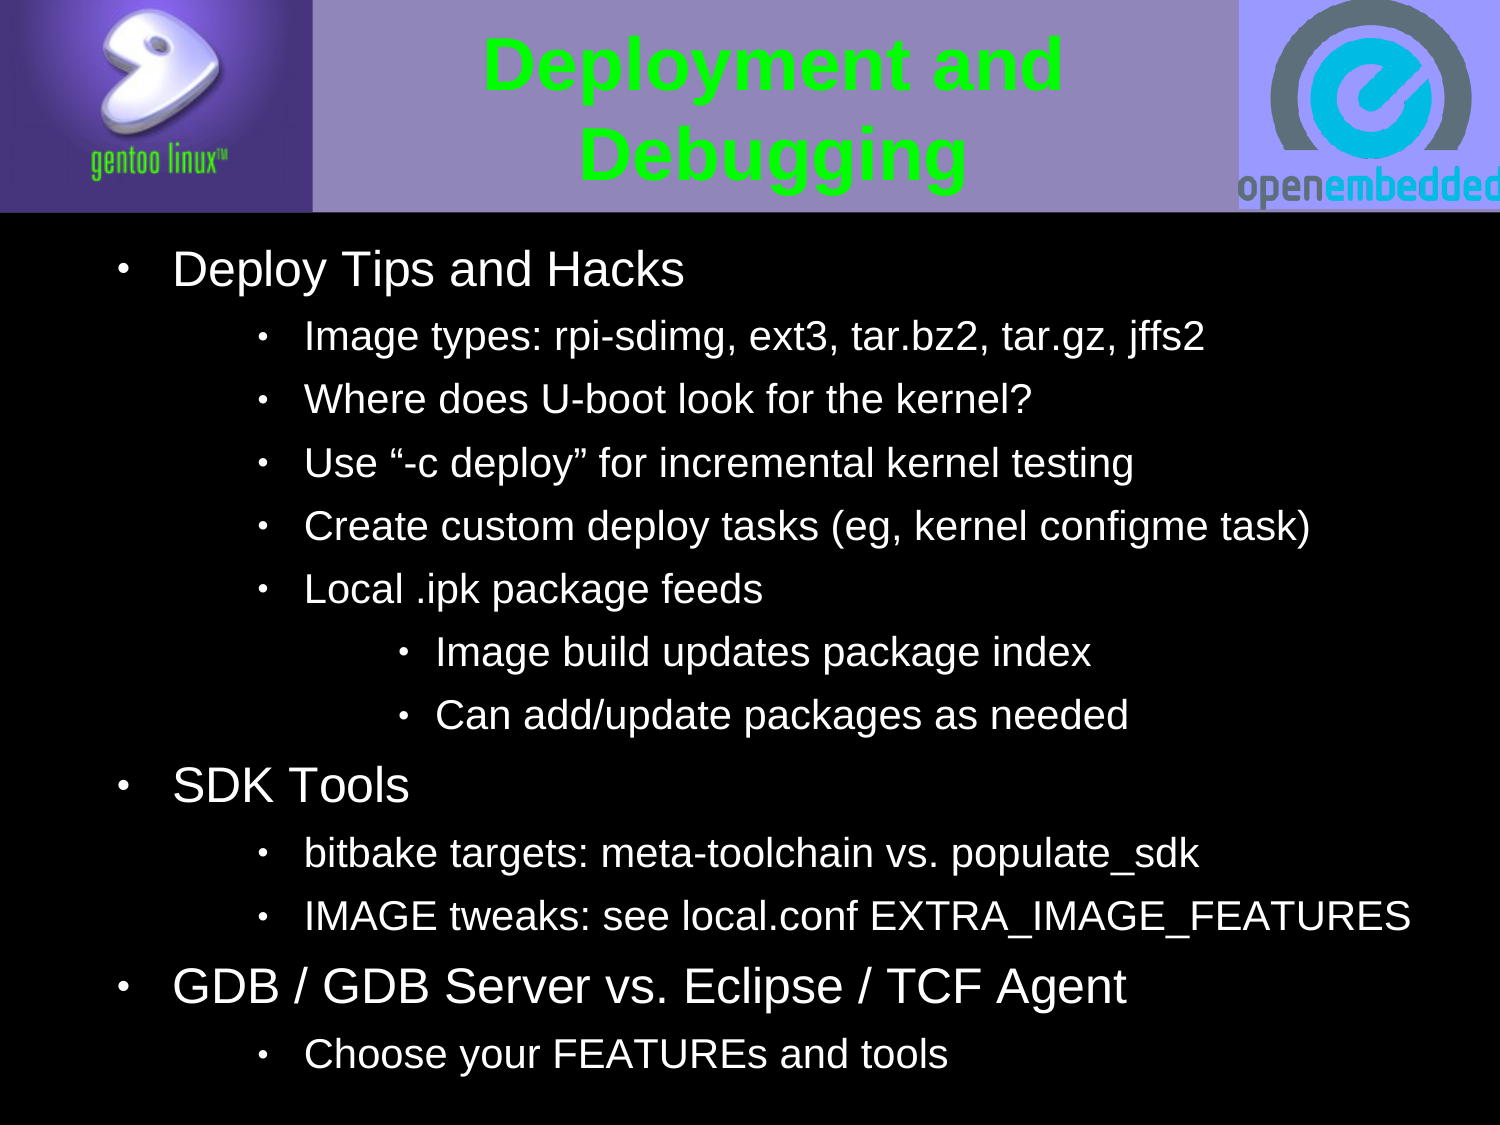

# Deployment and Debugging
Deploy Tips and Hacks
Image types: rpi-sdimg, ext3, tar.bz2, tar.gz, jffs2
Where does U-boot look for the kernel?
Use “-c deploy” for incremental kernel testing
Create custom deploy tasks (eg, kernel configme task)
Local .ipk package feeds
Image build updates package index
Can add/update packages as needed
SDK Tools
bitbake targets: meta-toolchain vs. populate_sdk
IMAGE tweaks: see local.conf EXTRA_IMAGE_FEATURES
GDB / GDB Server vs. Eclipse / TCF Agent
Choose your FEATUREs and tools